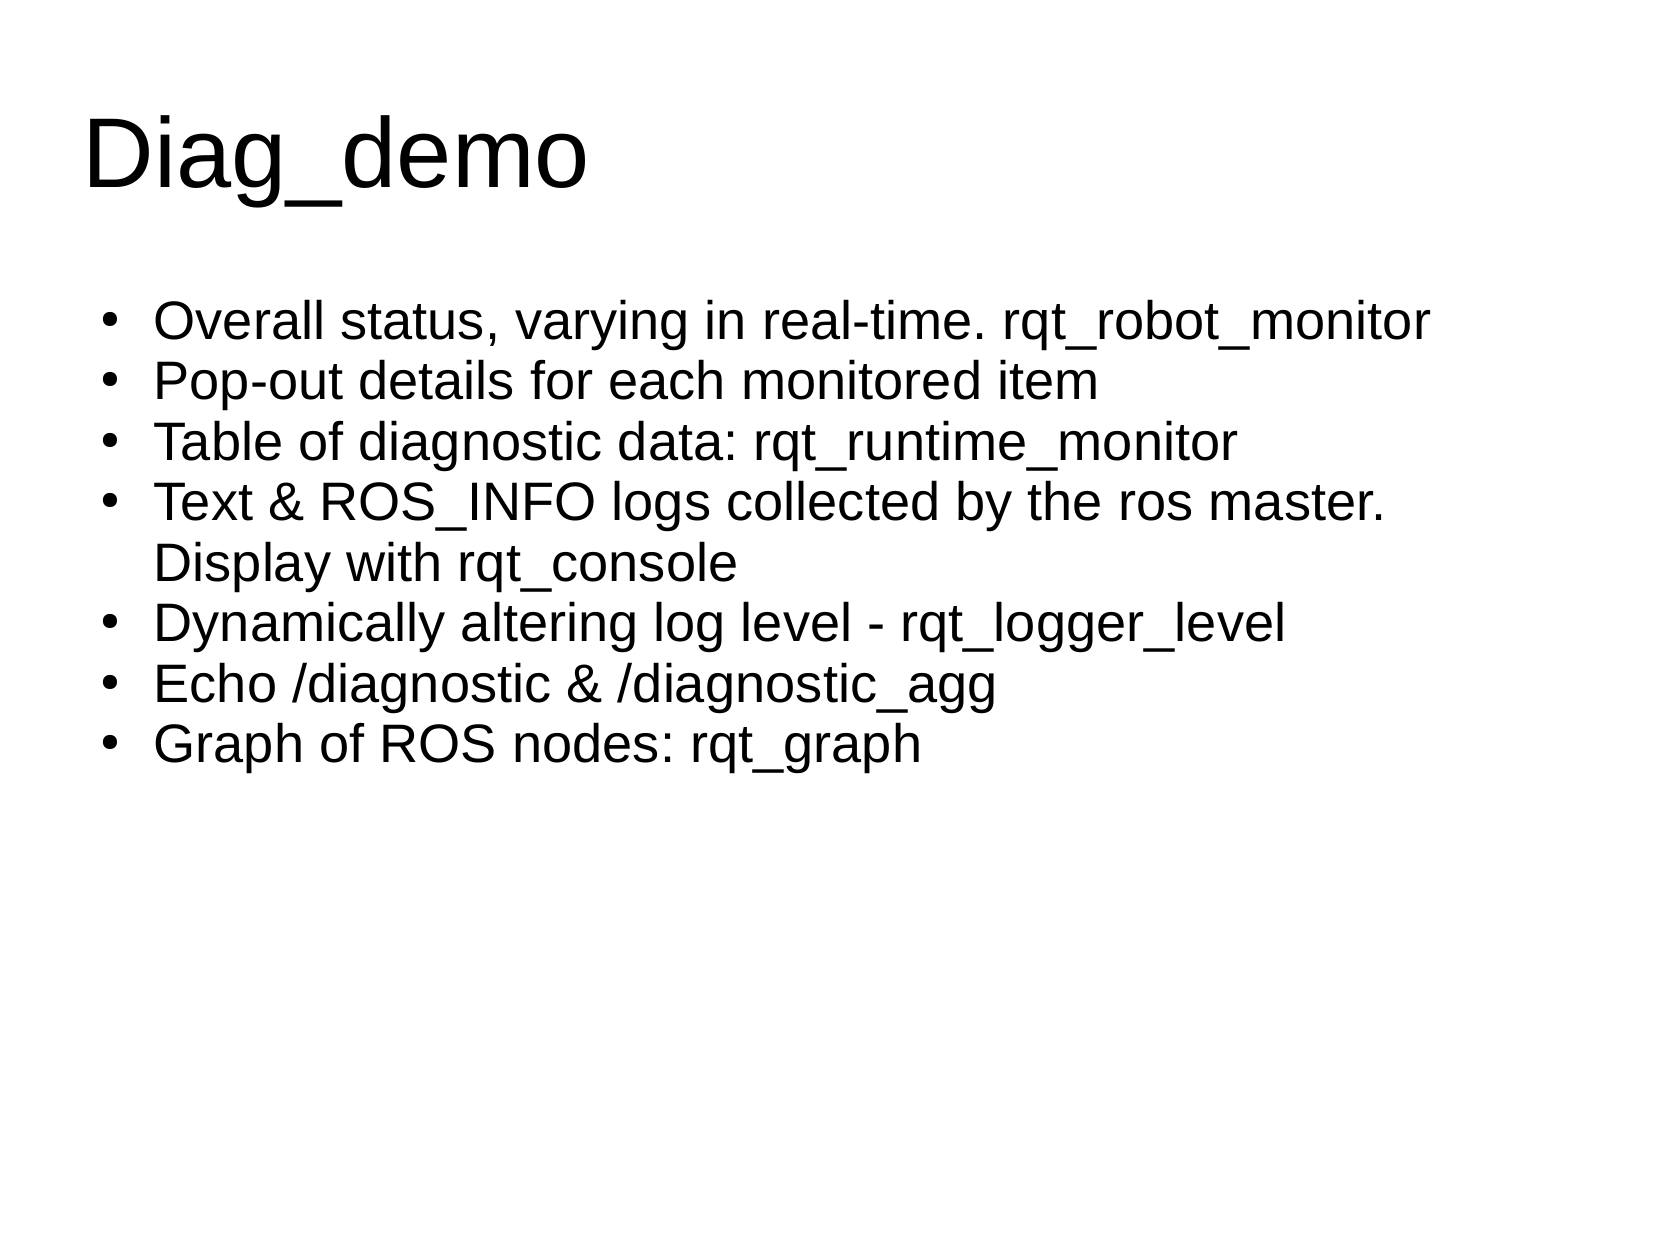

# Diag_demo
Overall status, varying in real-time. rqt_robot_monitor
Pop-out details for each monitored item
Table of diagnostic data: rqt_runtime_monitor
Text & ROS_INFO logs collected by the ros master. Display with rqt_console
Dynamically altering log level - rqt_logger_level
Echo /diagnostic & /diagnostic_agg
Graph of ROS nodes: rqt_graph